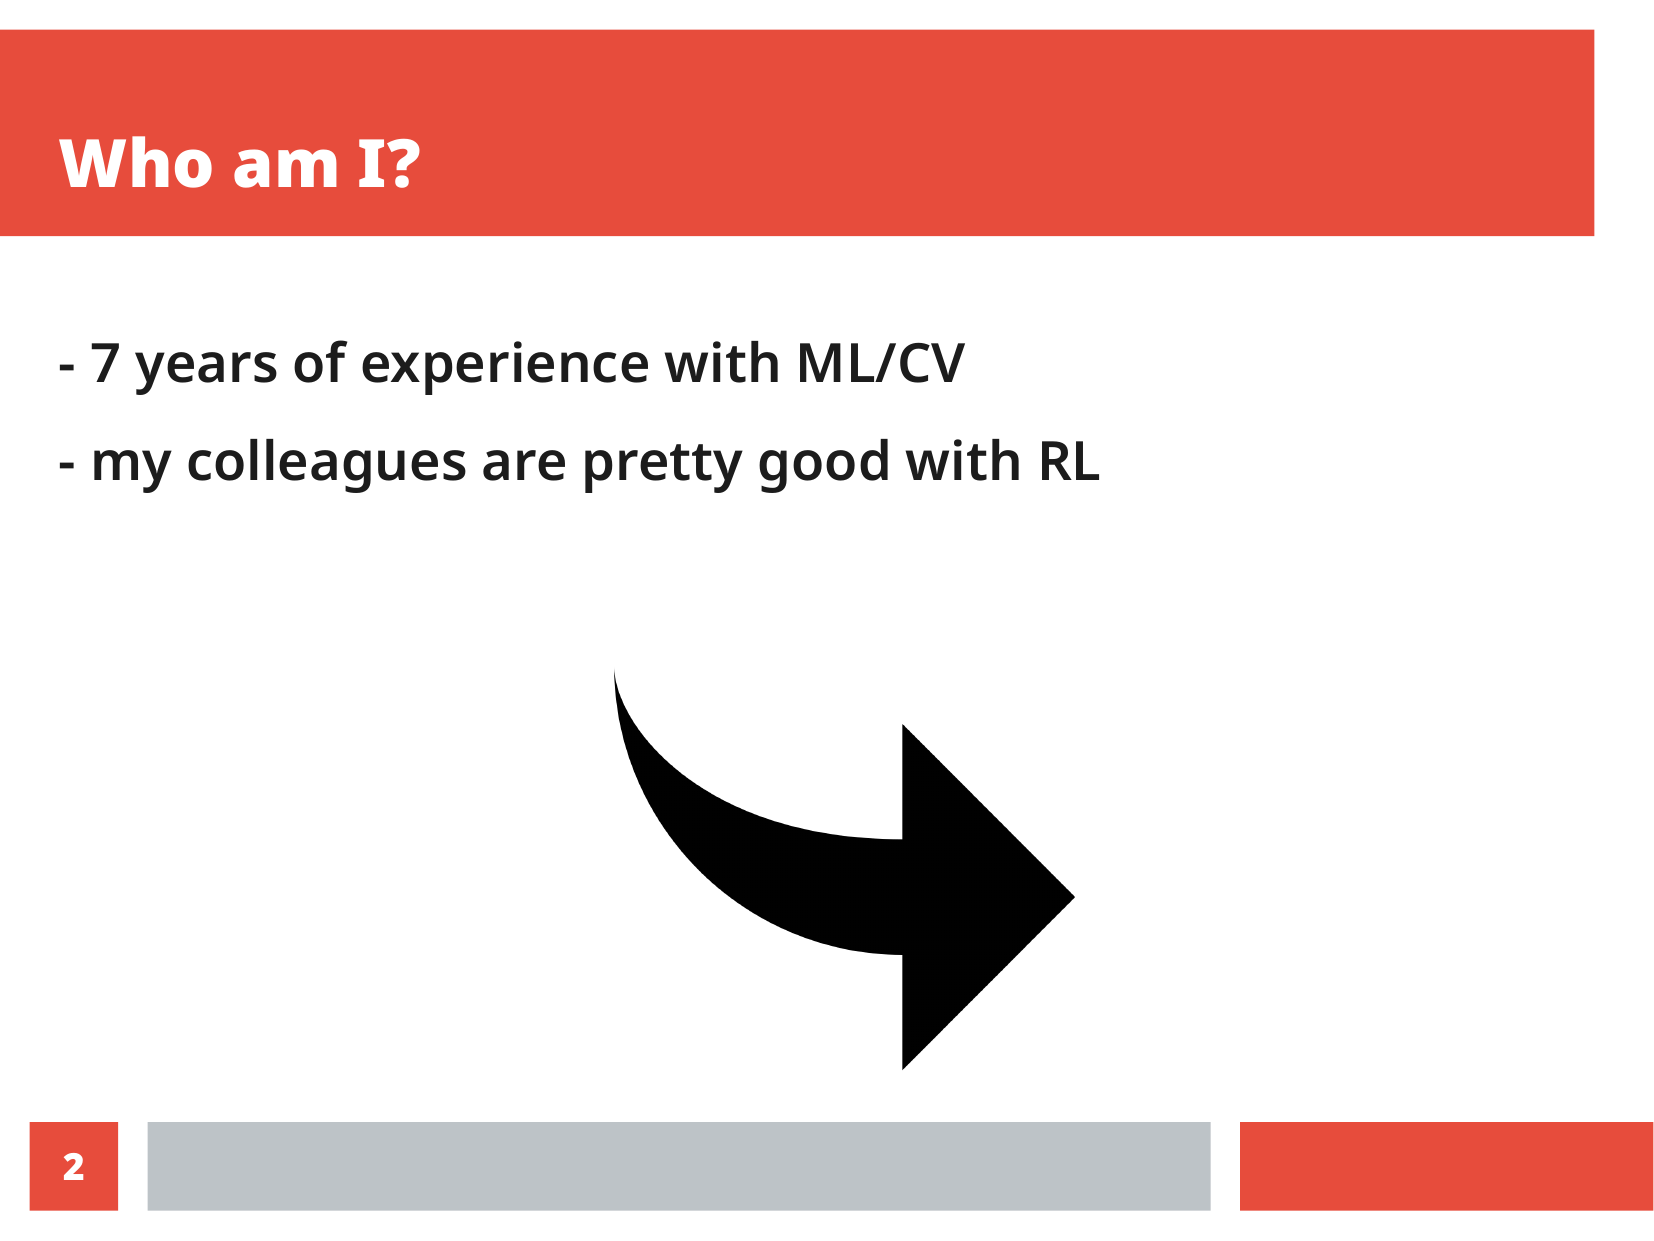

# Who am I?
- 7 years of experience with ML/CV
- my colleagues are pretty good with RL
2